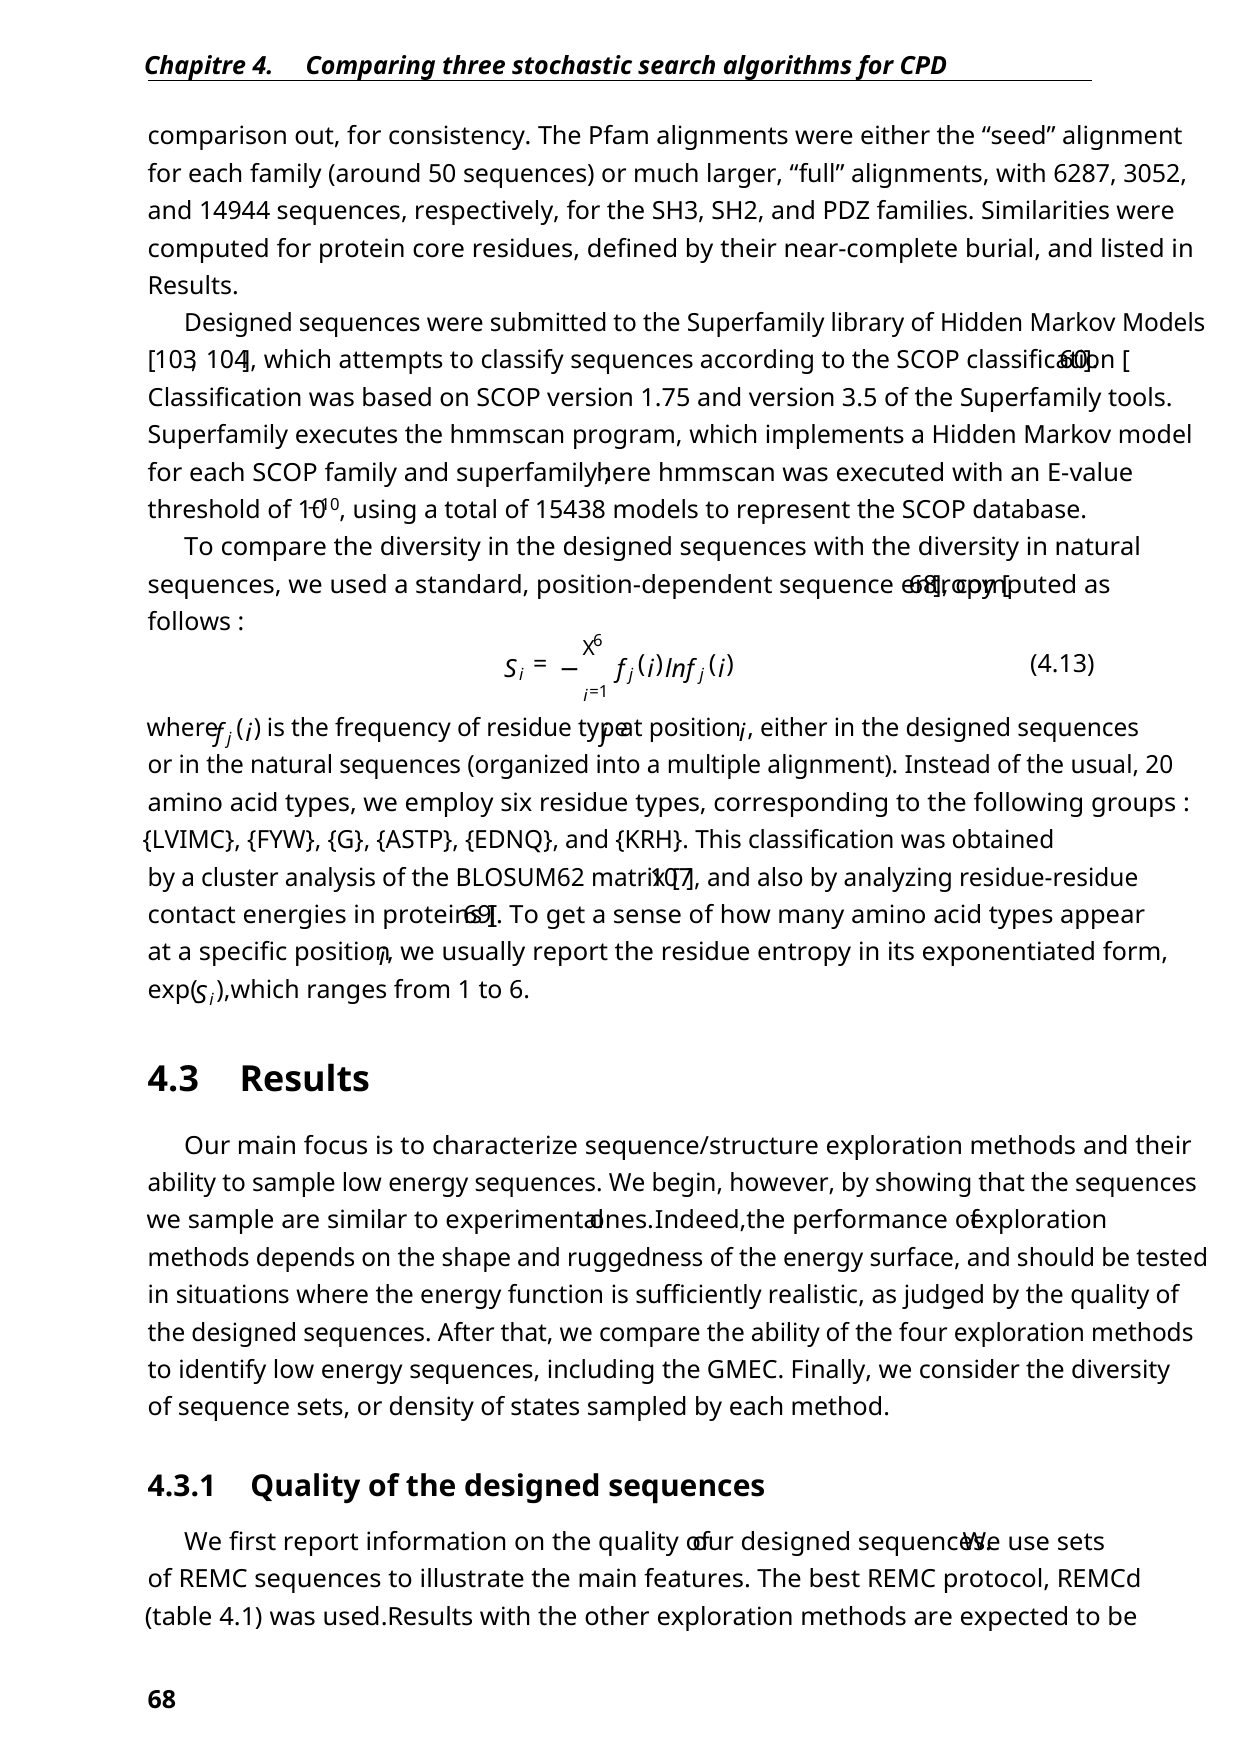

Chapitre 4.
Comparing three stochastic search algorithms for CPD
comparison out, for consistency. The Pfam alignments were either the “seed” alignment
for each family (around 50 sequences) or much larger, “full” alignments, with 6287, 3052,
and 14944 sequences, respectively, for the SH3, SH2, and PDZ families. Similarities were
computed for protein core residues, defined by their near-complete burial, and listed in
Results.
Designed sequences were submitted to the Superfamily library of Hidden Markov Models
[
103
,
104
], which attempts to classify sequences according to the SCOP classification [
60
].
Classification was based on SCOP version 1.75 and version 3.5 of the Superfamily tools.
Superfamily executes the hmmscan program, which implements a Hidden Markov model
for each SCOP family and superfamily ;
here hmmscan was executed with an E-value
threshold of 10
, using a total of 15438 models to represent the SCOP database.
10
−
To compare the diversity in the designed sequences with the diversity in natural
sequences, we used a standard, position-dependent sequence entropy [
68
], computed as
follows :
6
X
=
(
)
(
)
(4.13)
S
−
f
i
lnf
i
i
j
j
=1
i
where
(
) is the frequency of residue type
at position
, either in the designed sequences
f
i
j
i
j
or in the natural sequences (organized into a multiple alignment). Instead of the usual, 20
amino acid types, we employ six residue types, corresponding to the following groups :
{LVIMC}, {FYW}, {G}, {ASTP}, {EDNQ}, and {KRH}. This classification was obtained
by a cluster analysis of the BLOSUM62 matrix [
107
], and also by analyzing residue-residue
contact energies in proteins [
69
]. To get a sense of how many amino acid types appear
at a specific position
, we usually report the residue entropy in its exponentiated form,
i
exp(
),which ranges from 1 to 6.
S
i
4.3
Results
Our main focus is to characterize sequence/structure exploration methods and their
ability to sample low energy sequences. We begin, however, by showing that the sequences
we sample are similar to experimental
ones.
Indeed,
the performance of
exploration
methods depends on the shape and ruggedness of the energy surface, and should be tested
in situations where the energy function is sufficiently realistic, as judged by the quality of
the designed sequences. After that, we compare the ability of the four exploration methods
to identify low energy sequences, including the GMEC. Finally, we consider the diversity
of sequence sets, or density of states sampled by each method.
4.3.1
Quality of the designed sequences
We first report information on the quality of
our designed sequences.
We use sets
of REMC sequences to illustrate the main features. The best REMC protocol, REMCd
(table 4.1) was used.
Results with the other exploration methods are expected to be
68